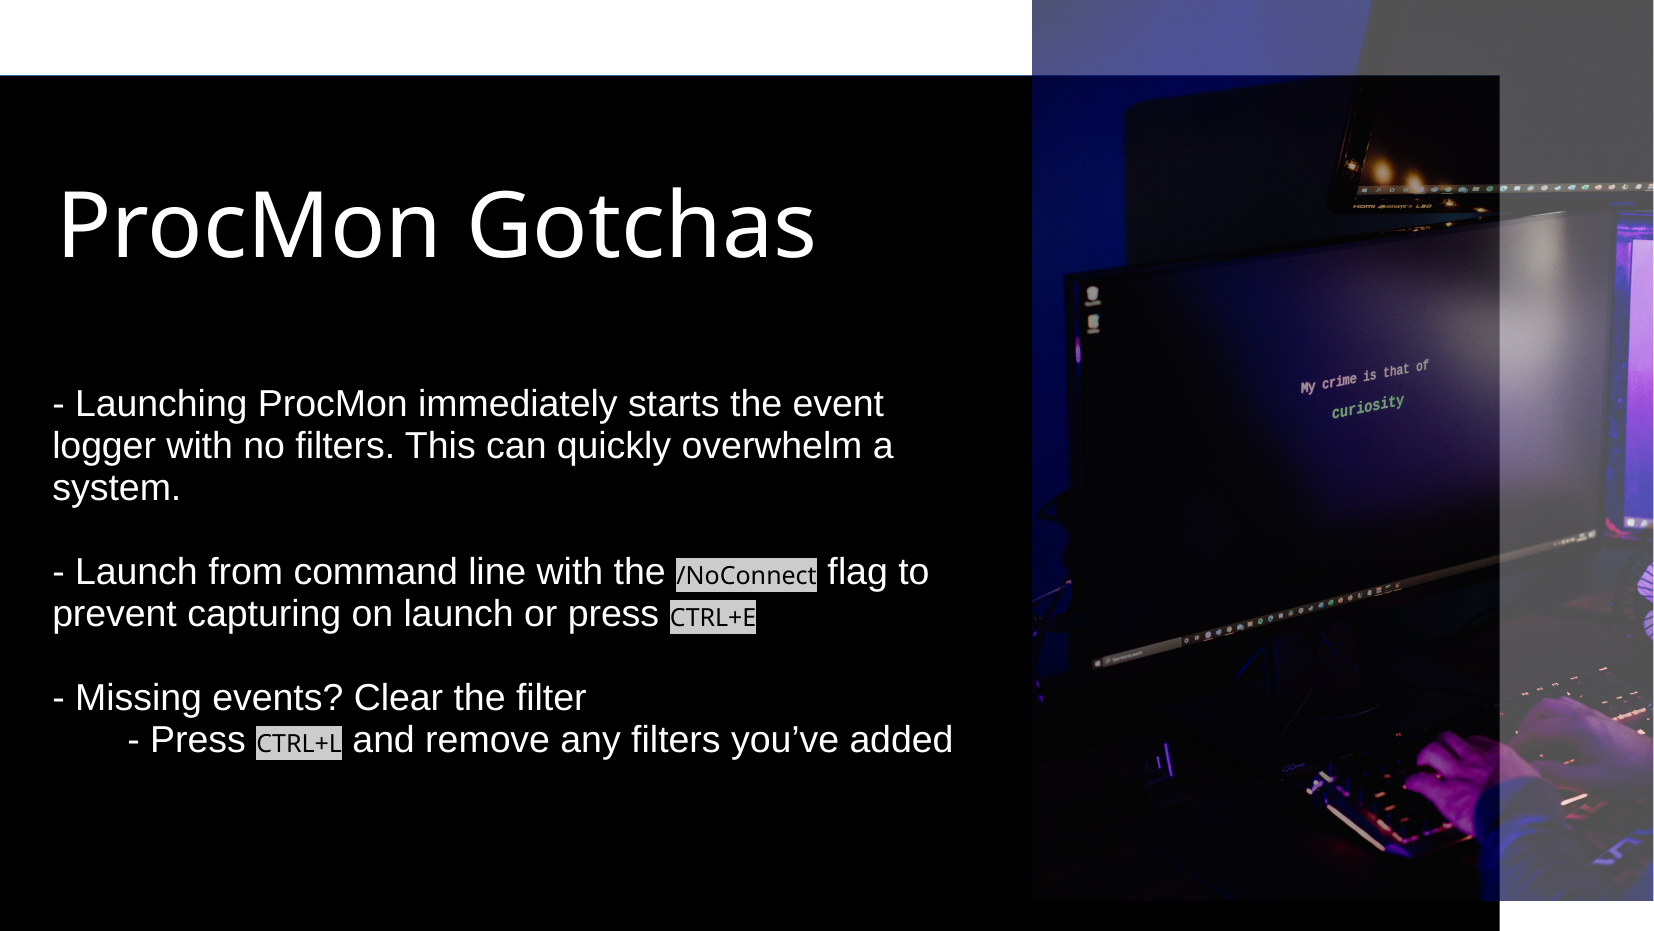

# ProcMon Gotchas
- Launching ProcMon immediately starts the event logger with no filters. This can quickly overwhelm a system.
- Launch from command line with the /NoConnect flag to prevent capturing on launch or press CTRL+E
- Missing events? Clear the filter
	- Press CTRL+L and remove any filters you’ve added